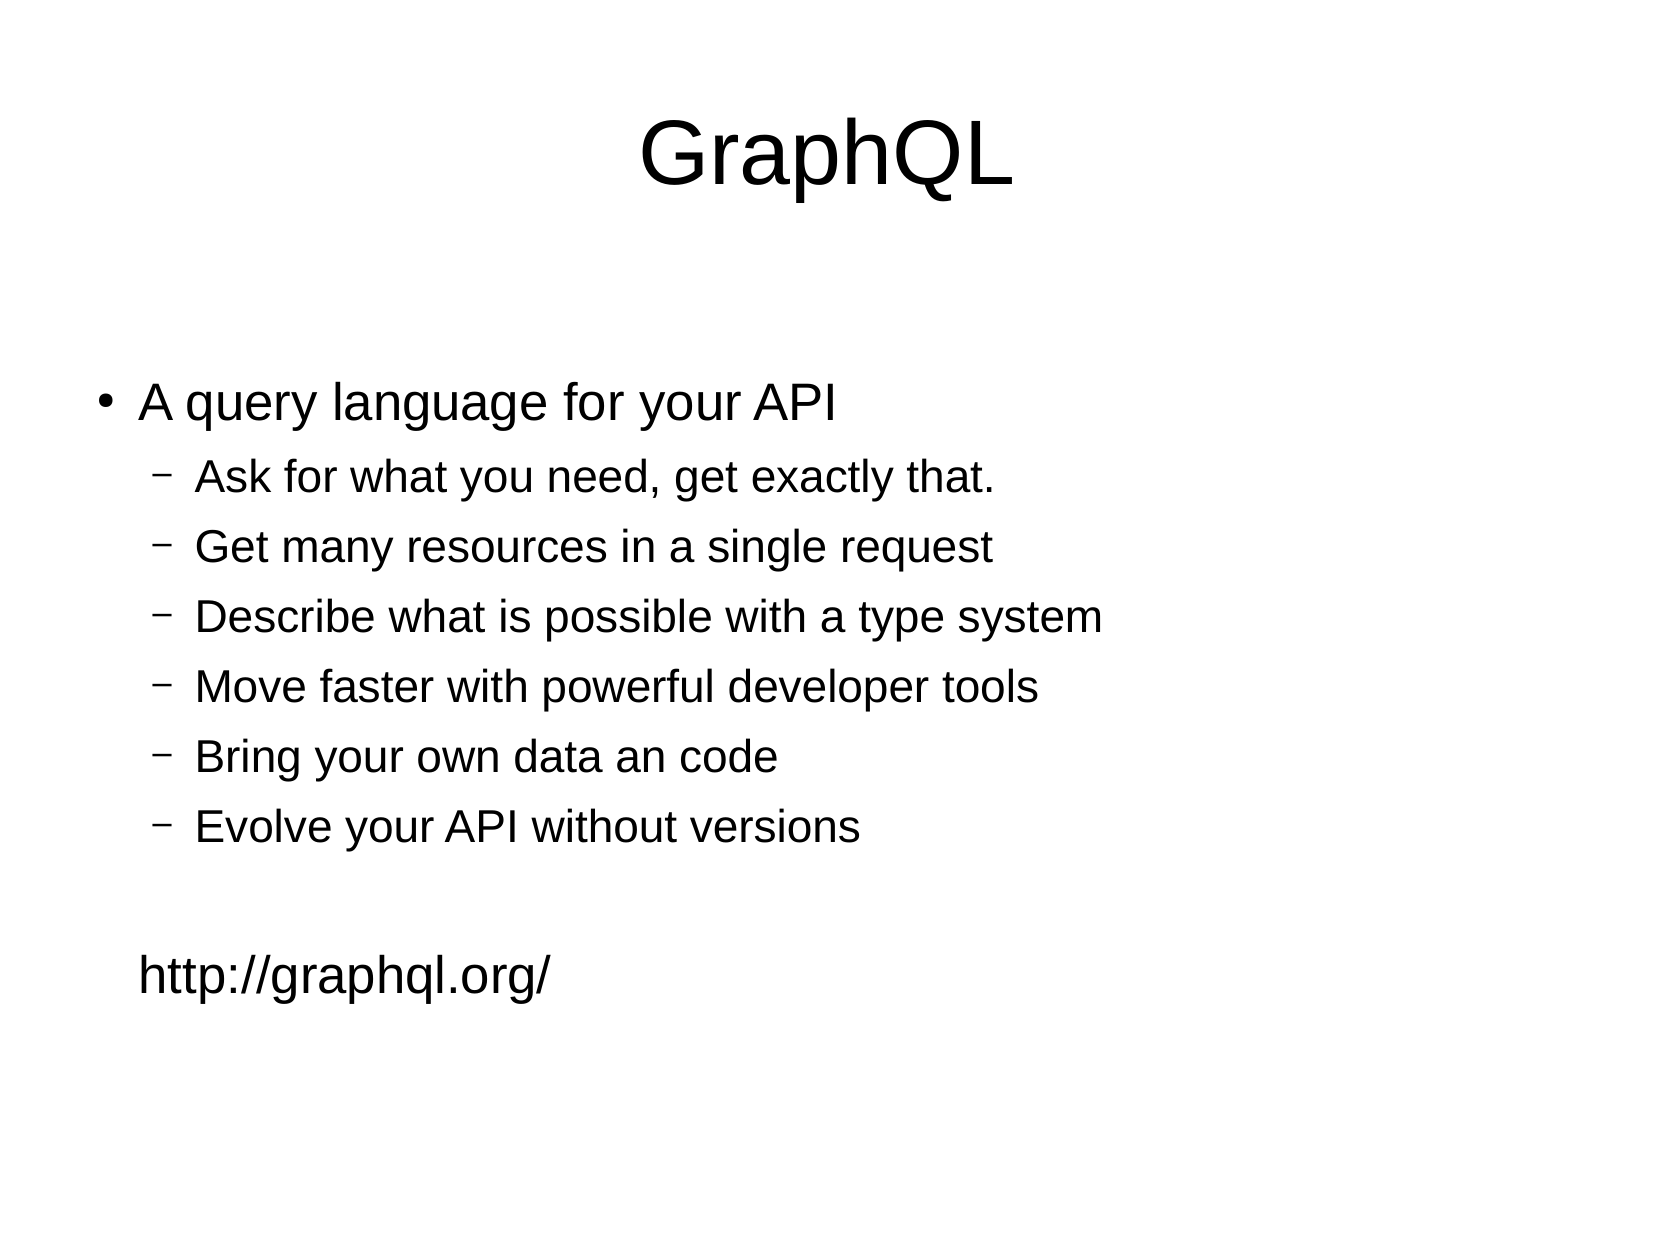

# GraphQL
A query language for your API
Ask for what you need, get exactly that.
Get many resources in a single request
Describe what is possible with a type system
Move faster with powerful developer tools
Bring your own data an code
Evolve your API without versions
http://graphql.org/